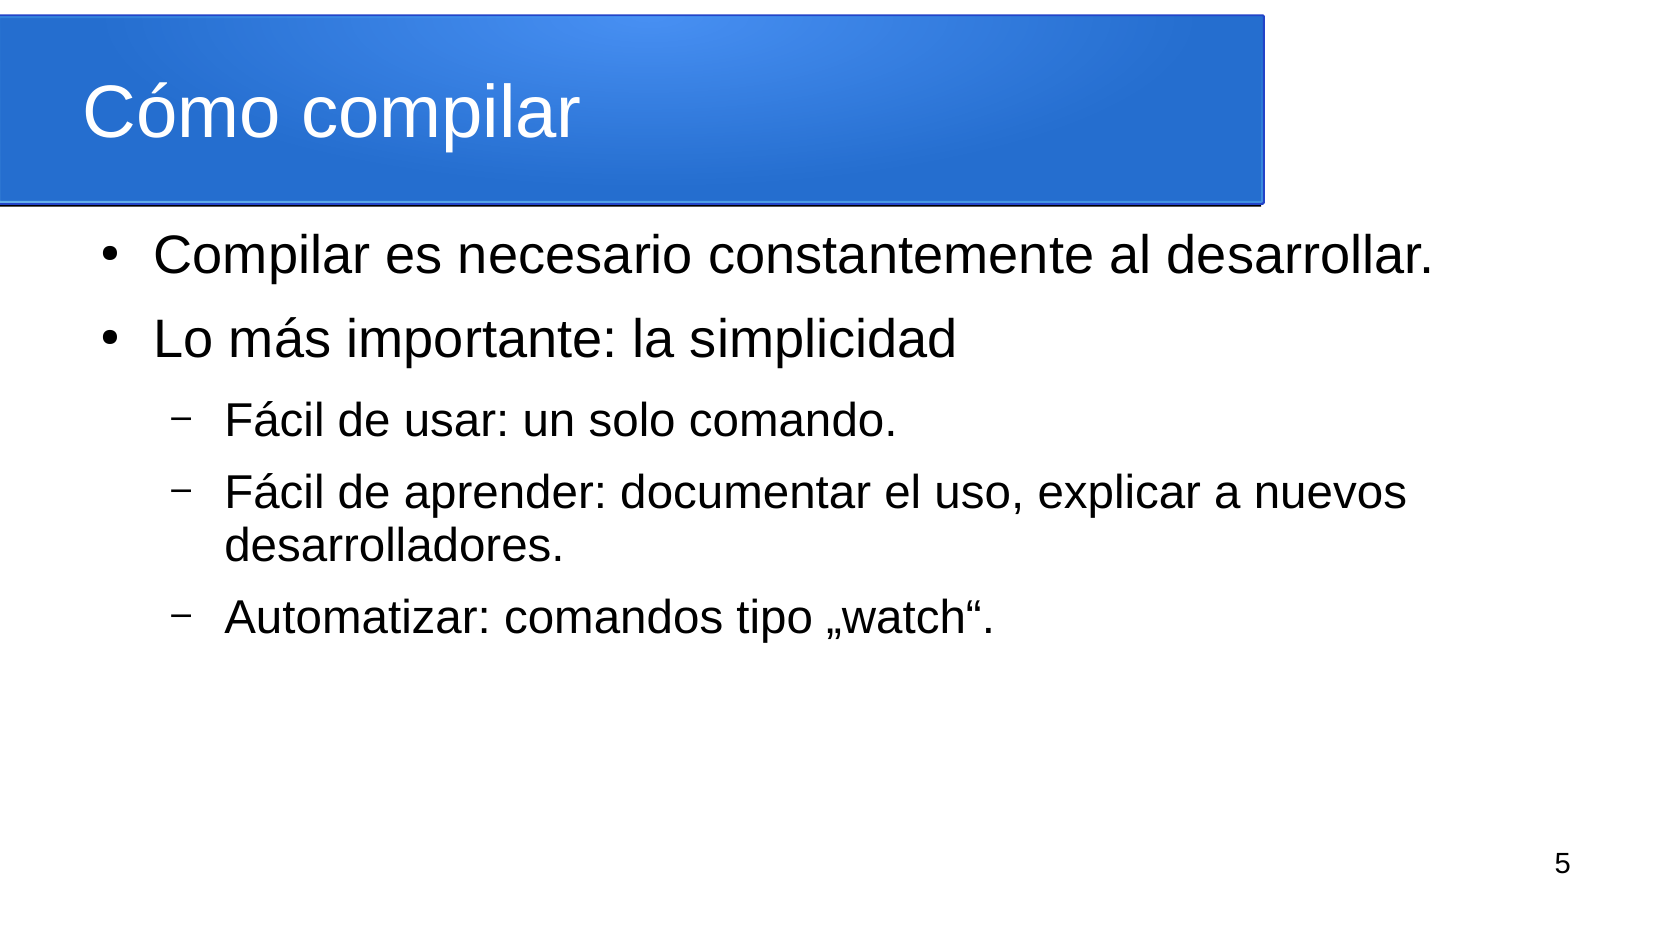

# Cómo compilar
Compilar es necesario constantemente al desarrollar.
Lo más importante: la simplicidad
Fácil de usar: un solo comando.
Fácil de aprender: documentar el uso, explicar a nuevos desarrolladores.
Automatizar: comandos tipo „watch“.
5